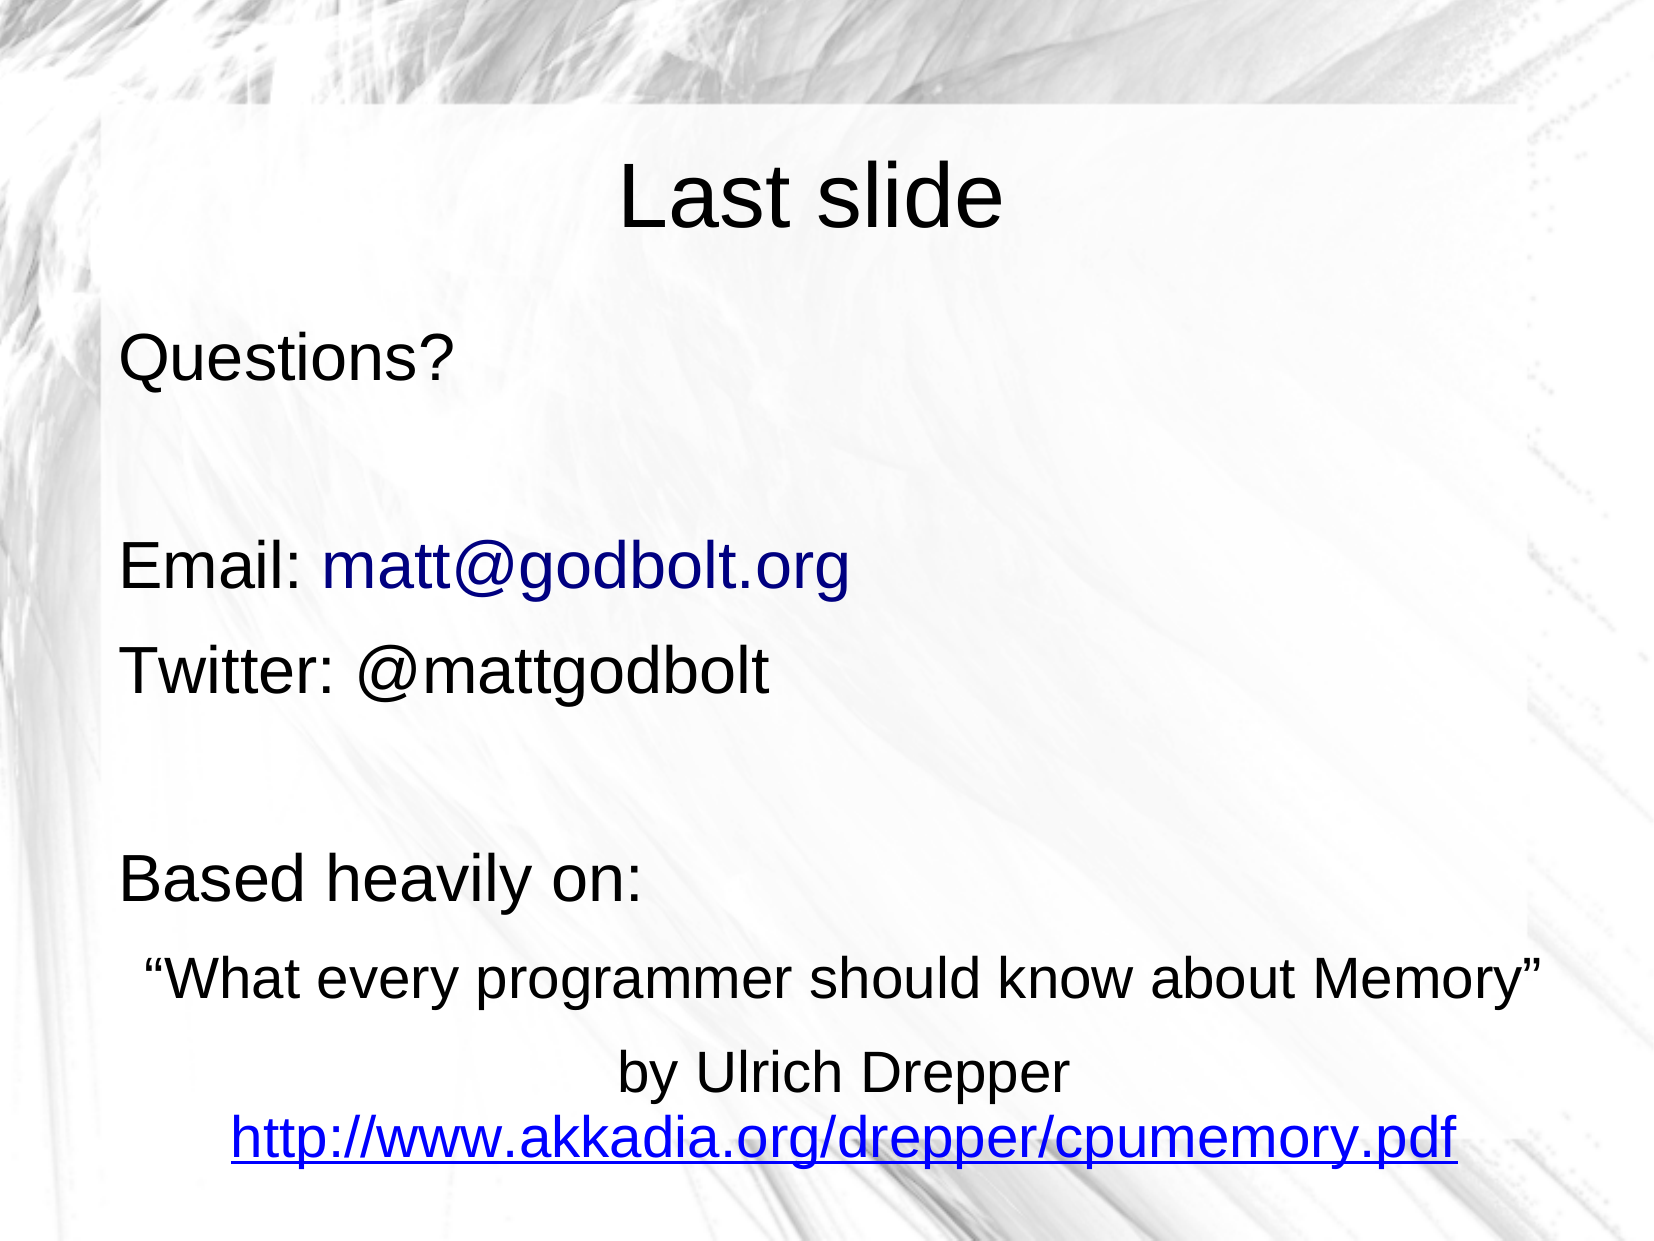

# Last slide
Questions?
Email: matt@godbolt.org
Twitter: @mattgodbolt
Based heavily on:
“What every programmer should know about Memory”
by Ulrich Drepper
http://www.akkadia.org/drepper/cpumemory.pdf